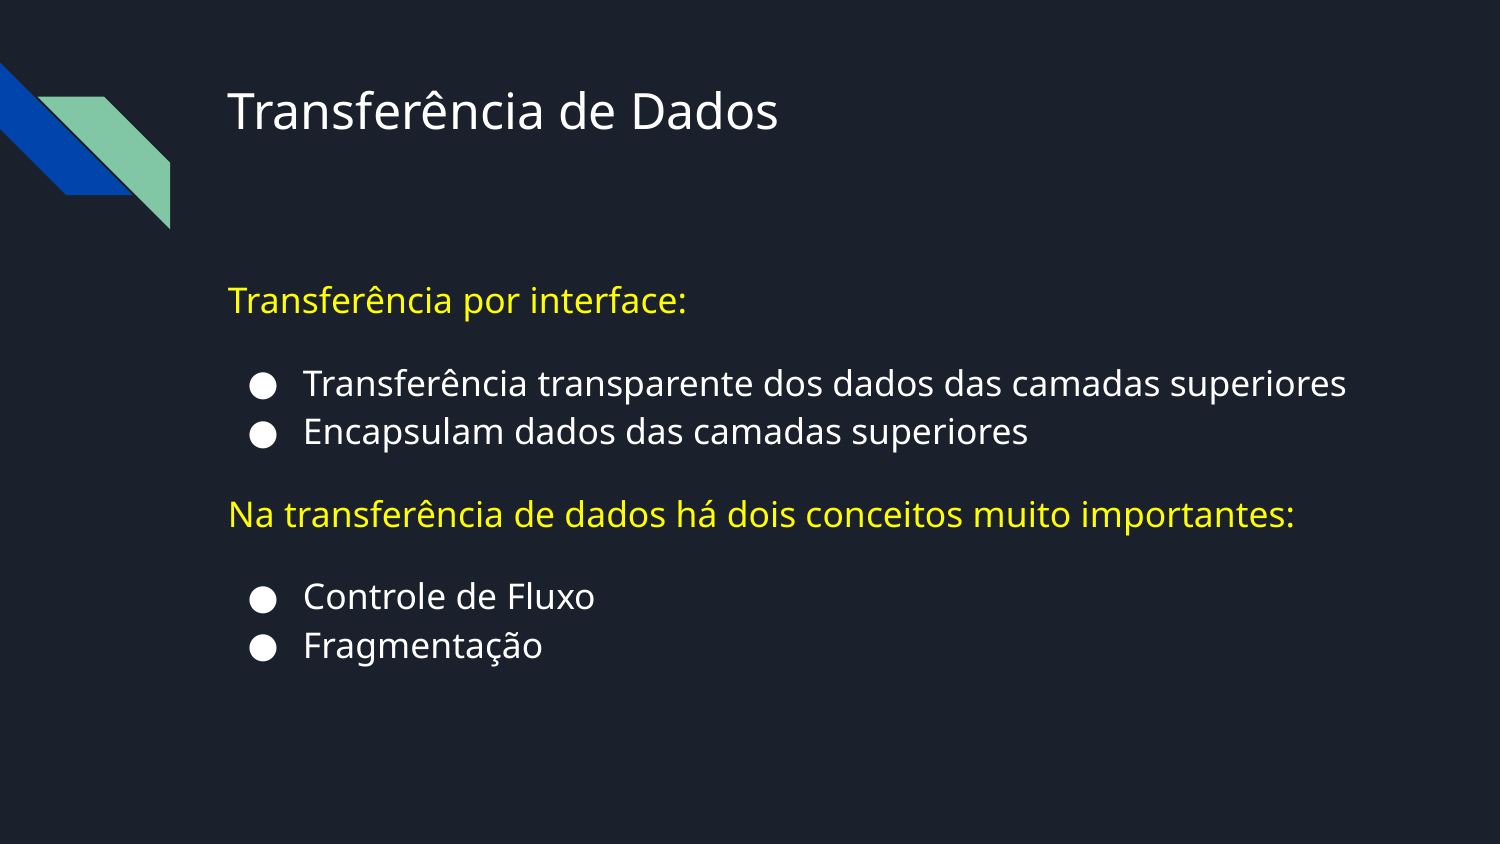

# Transferência de Dados
Transferência por interface:
Transferência transparente dos dados das camadas superiores
Encapsulam dados das camadas superiores
Na transferência de dados há dois conceitos muito importantes:
Controle de Fluxo
Fragmentação